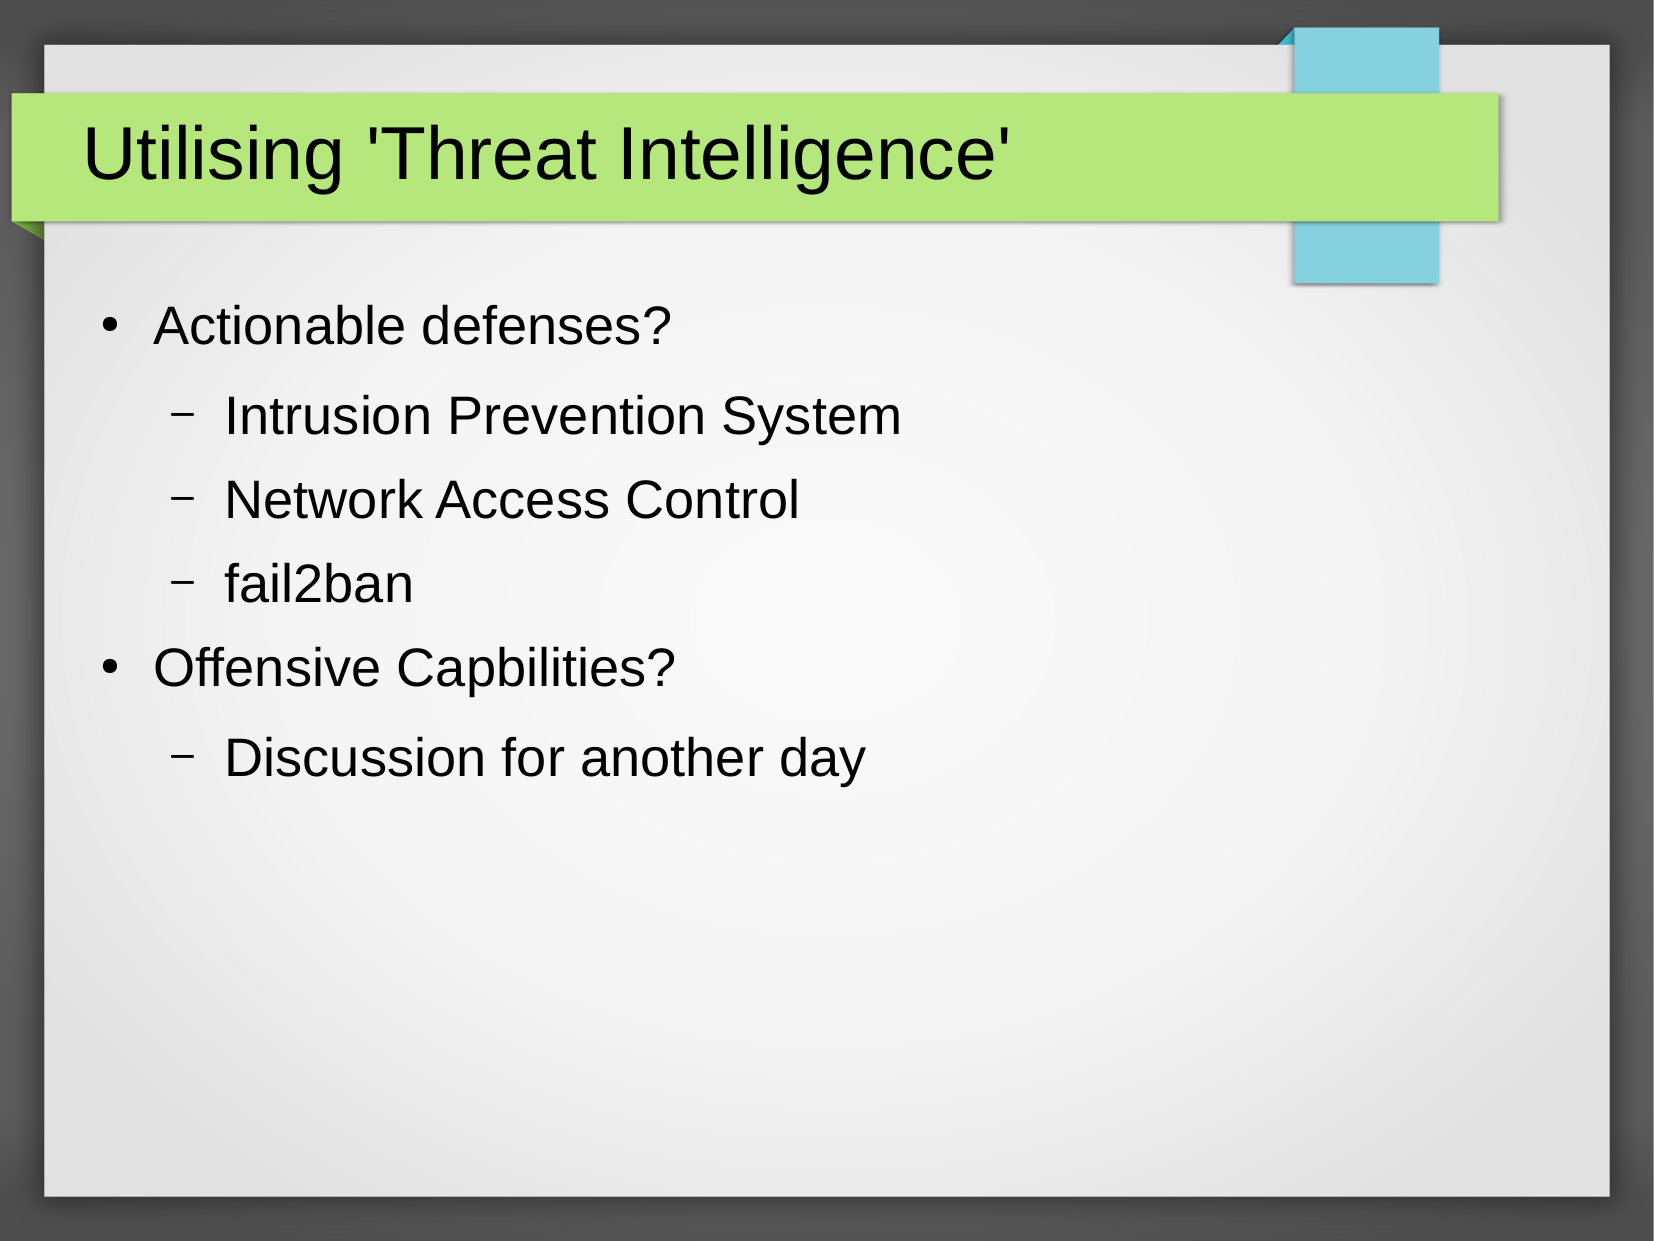

# Utilising 'Threat Intelligence'
Actionable defenses?
Intrusion Prevention System
Network Access Control
fail2ban
Offensive Capbilities?
Discussion for another day